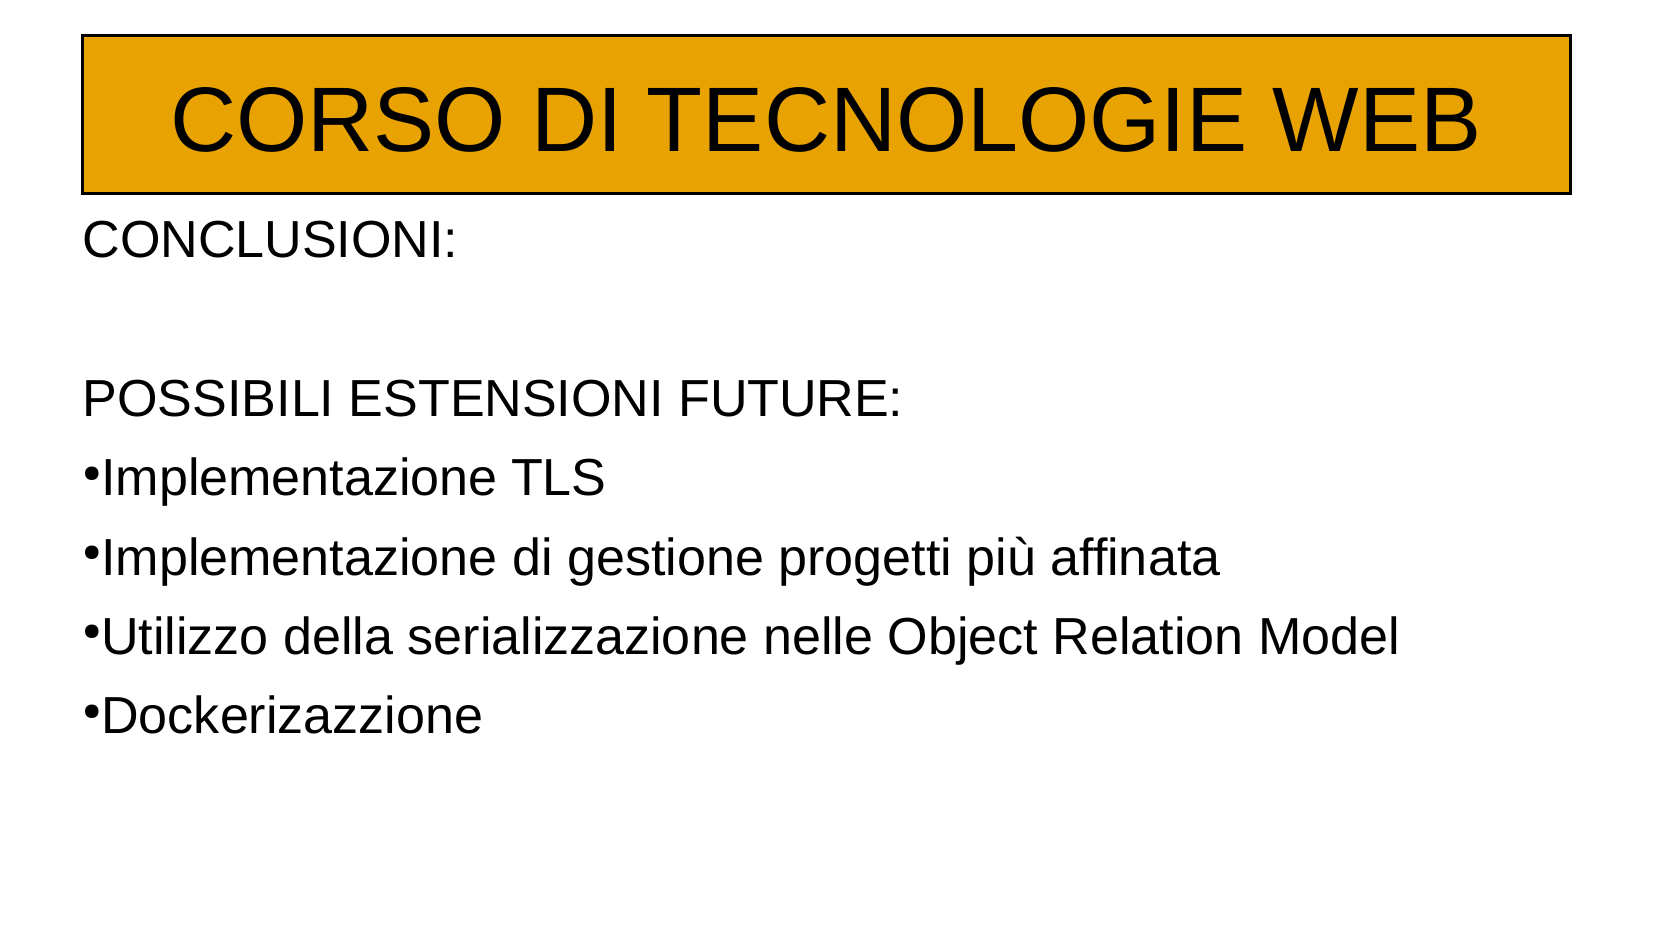

# CORSO DI TECNOLOGIE WEB
CONCLUSIONI:
POSSIBILI ESTENSIONI FUTURE:
Implementazione TLS
Implementazione di gestione progetti più affinata
Utilizzo della serializzazione nelle Object Relation Model
Dockerizazzione